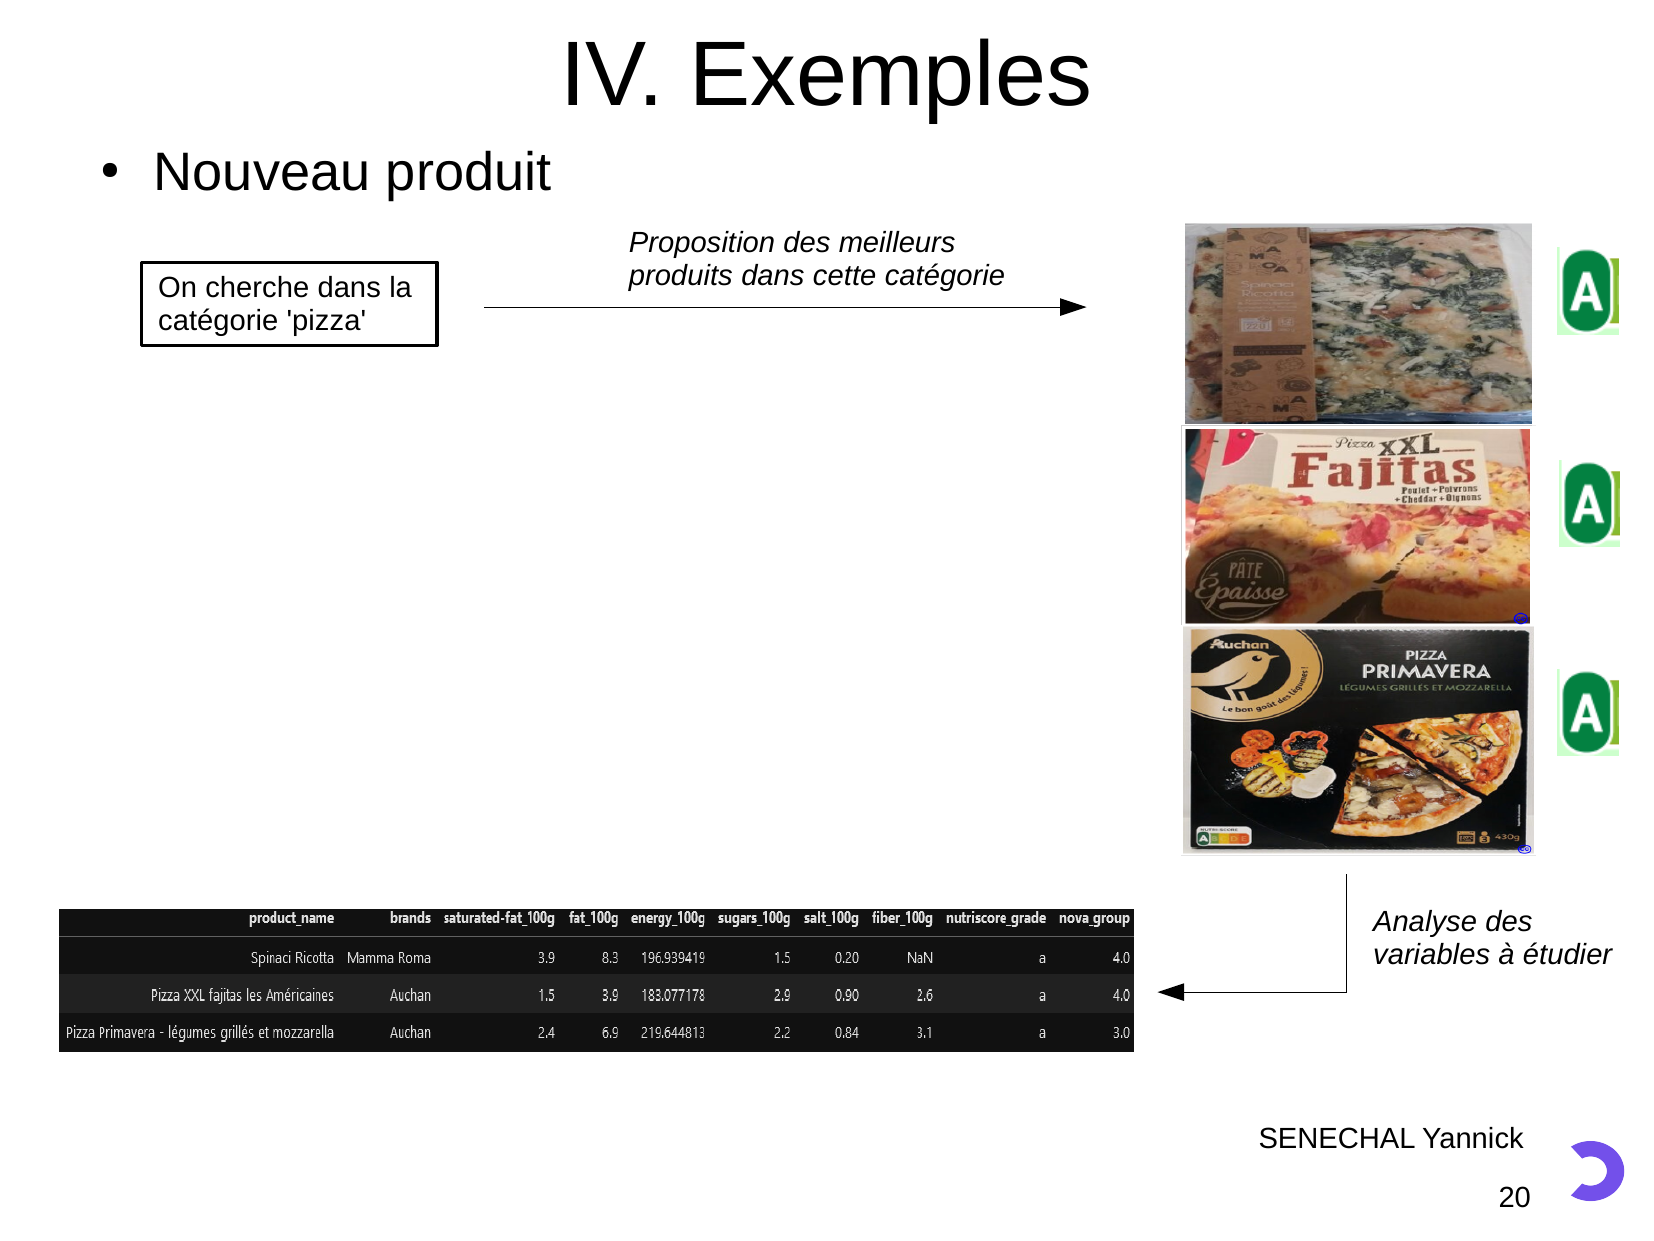

# IV. Exemples
Nouveau produit
Proposition des meilleurs produits dans cette catégorie
On cherche dans la catégorie 'pizza'
Analyse des variables à étudier
SENECHAL Yannick
20